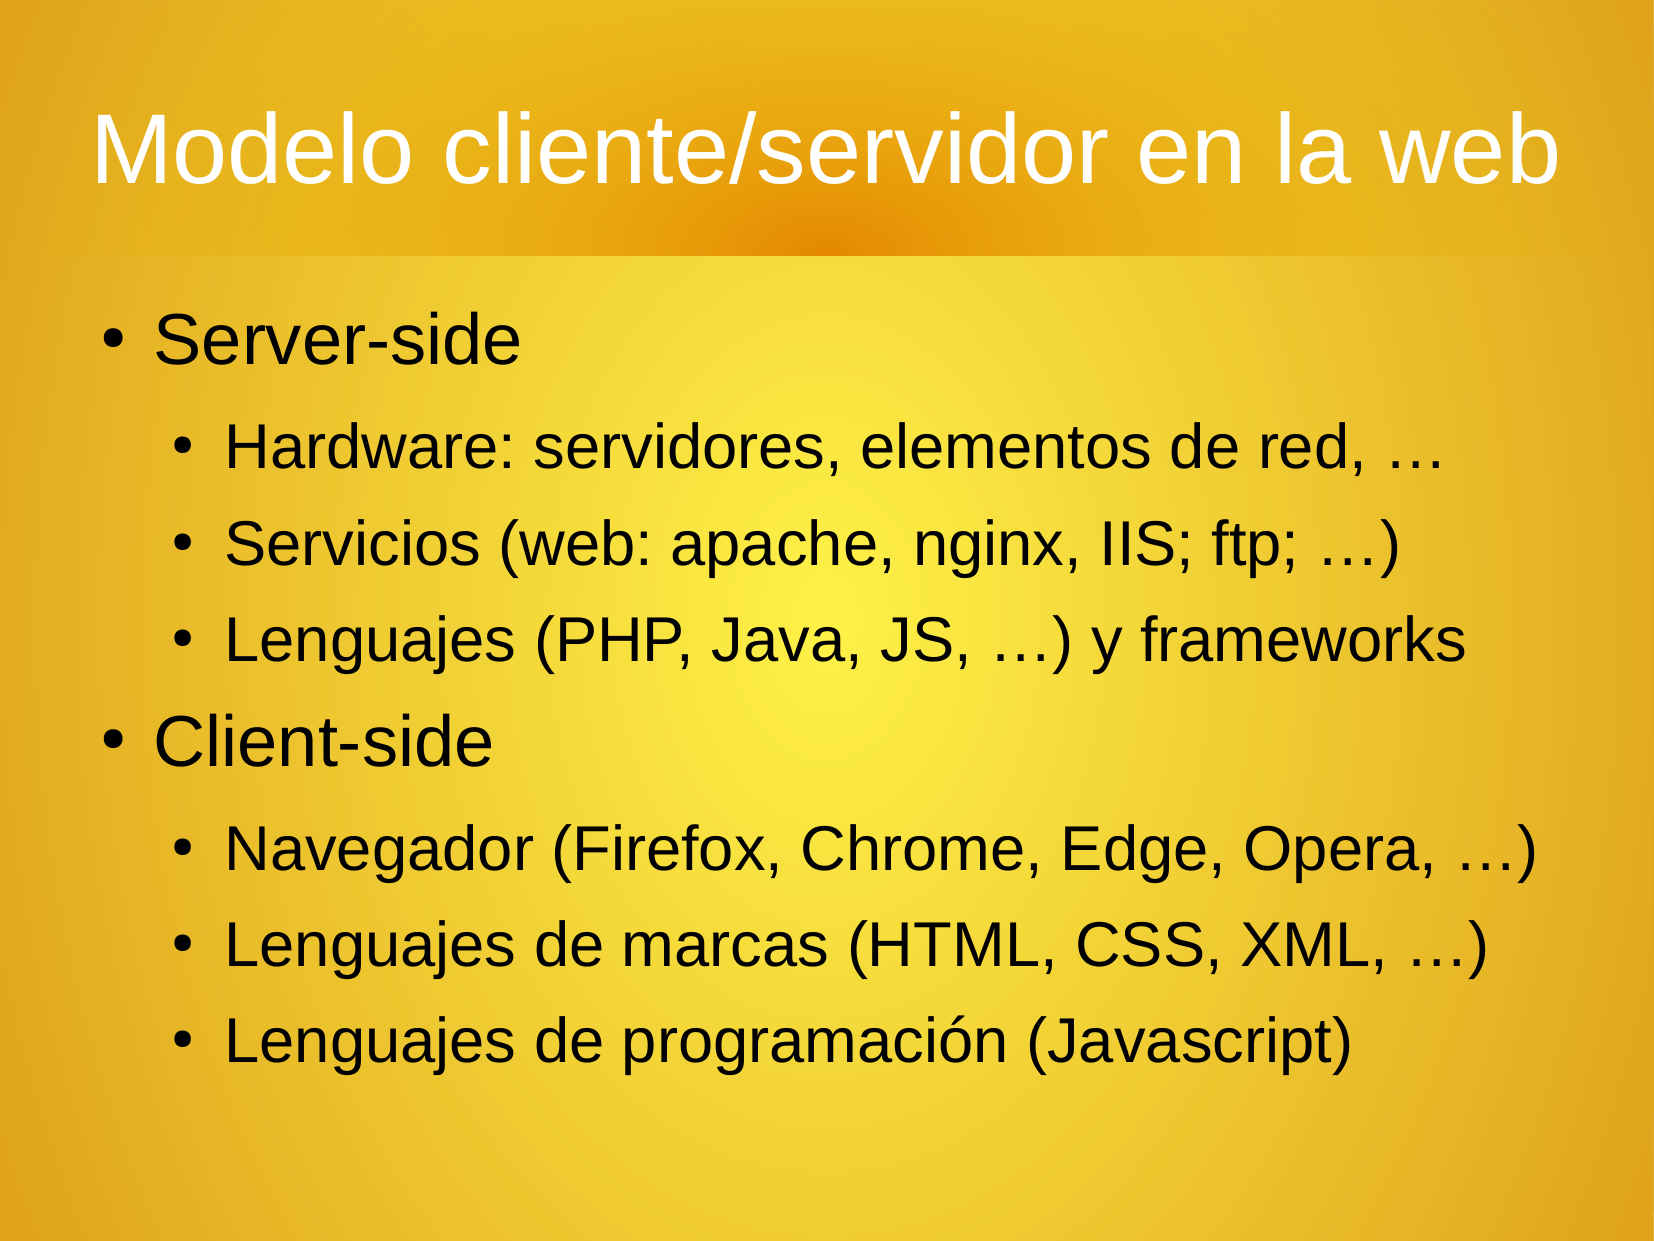

# Modelo cliente/servidor en la web
Server-side
Hardware: servidores, elementos de red, …
Servicios (web: apache, nginx, IIS; ftp; …)
Lenguajes (PHP, Java, JS, …) y frameworks
Client-side
Navegador (Firefox, Chrome, Edge, Opera, …)
Lenguajes de marcas (HTML, CSS, XML, …)
Lenguajes de programación (Javascript)